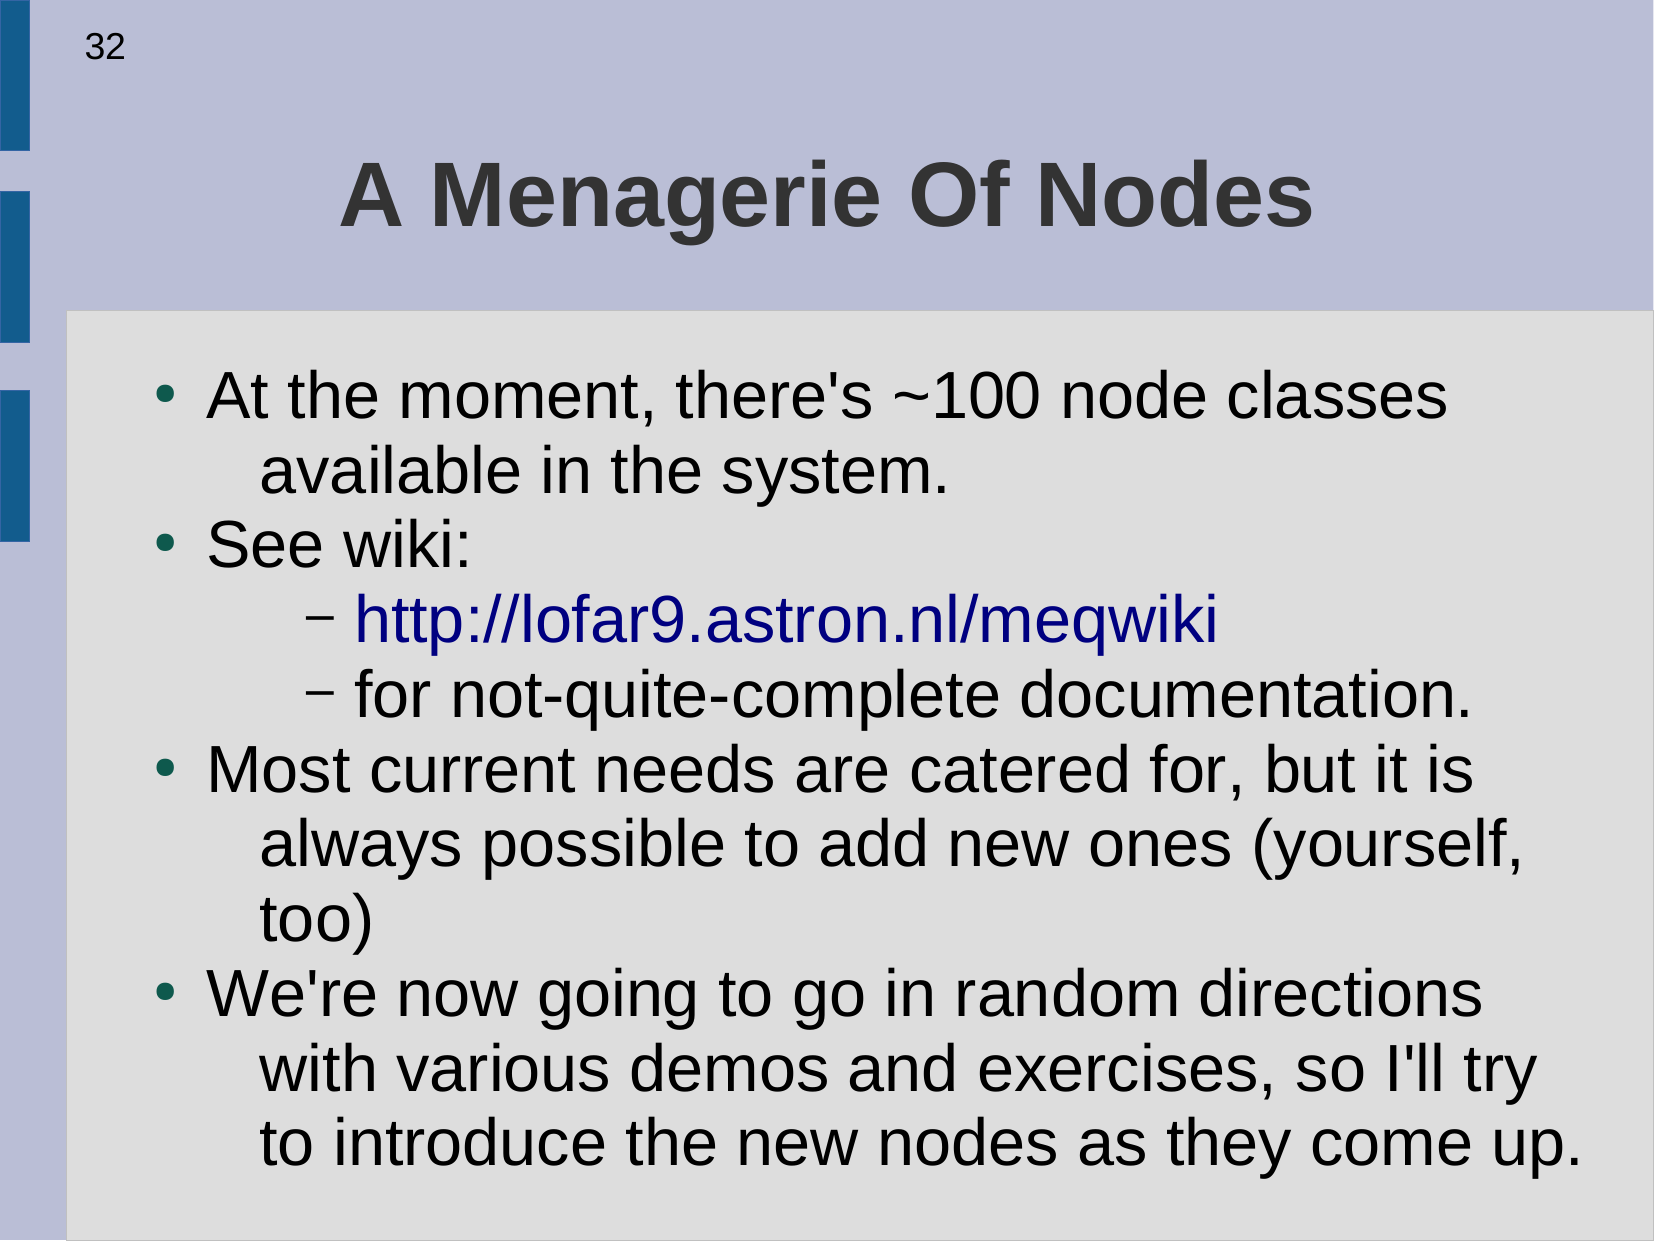

# A Menagerie Of Nodes
At the moment, there's ~100 node classes available in the system.
See wiki:
http://lofar9.astron.nl/meqwiki
for not-quite-complete documentation.
Most current needs are catered for, but it is always possible to add new ones (yourself, too)
We're now going to go in random directions with various demos and exercises, so I'll try to introduce the new nodes as they come up.